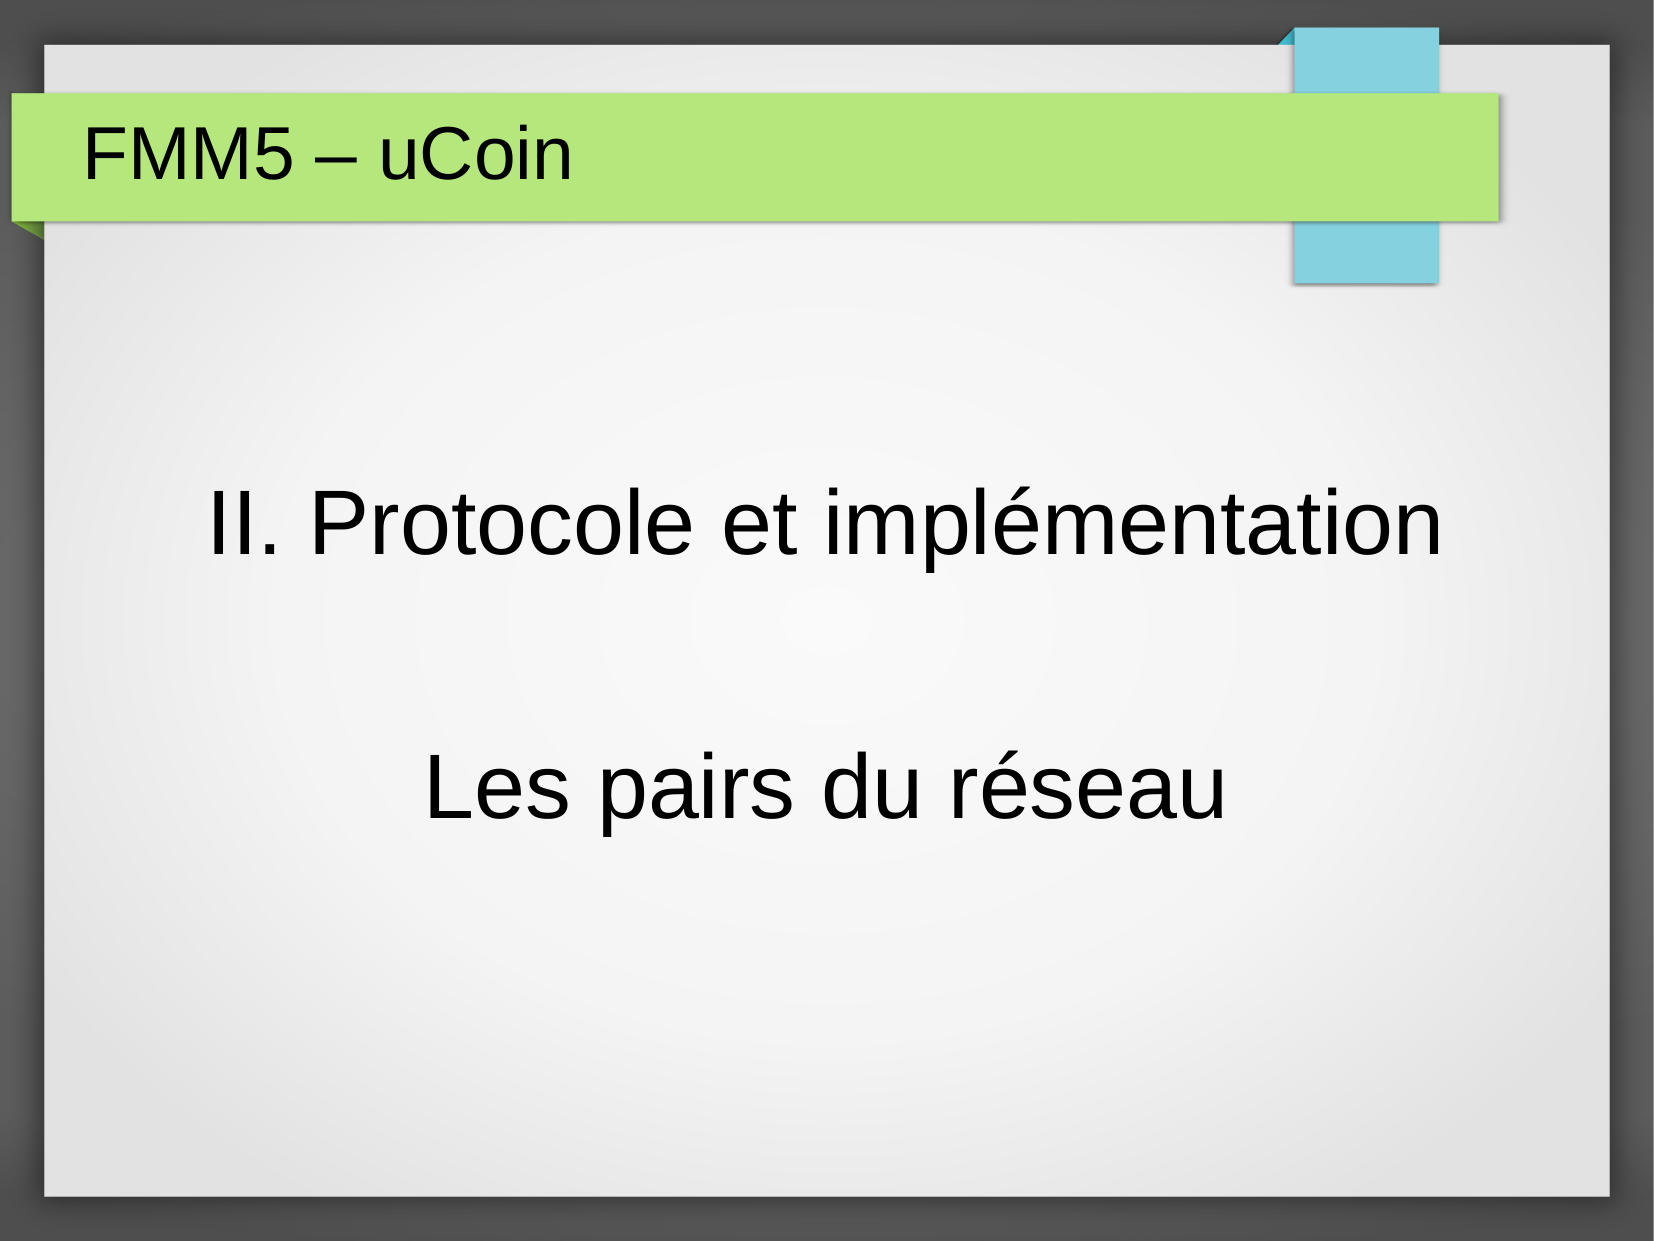

# FMM5 – uCoin
II. Protocole et implémentation
Les pairs du réseau